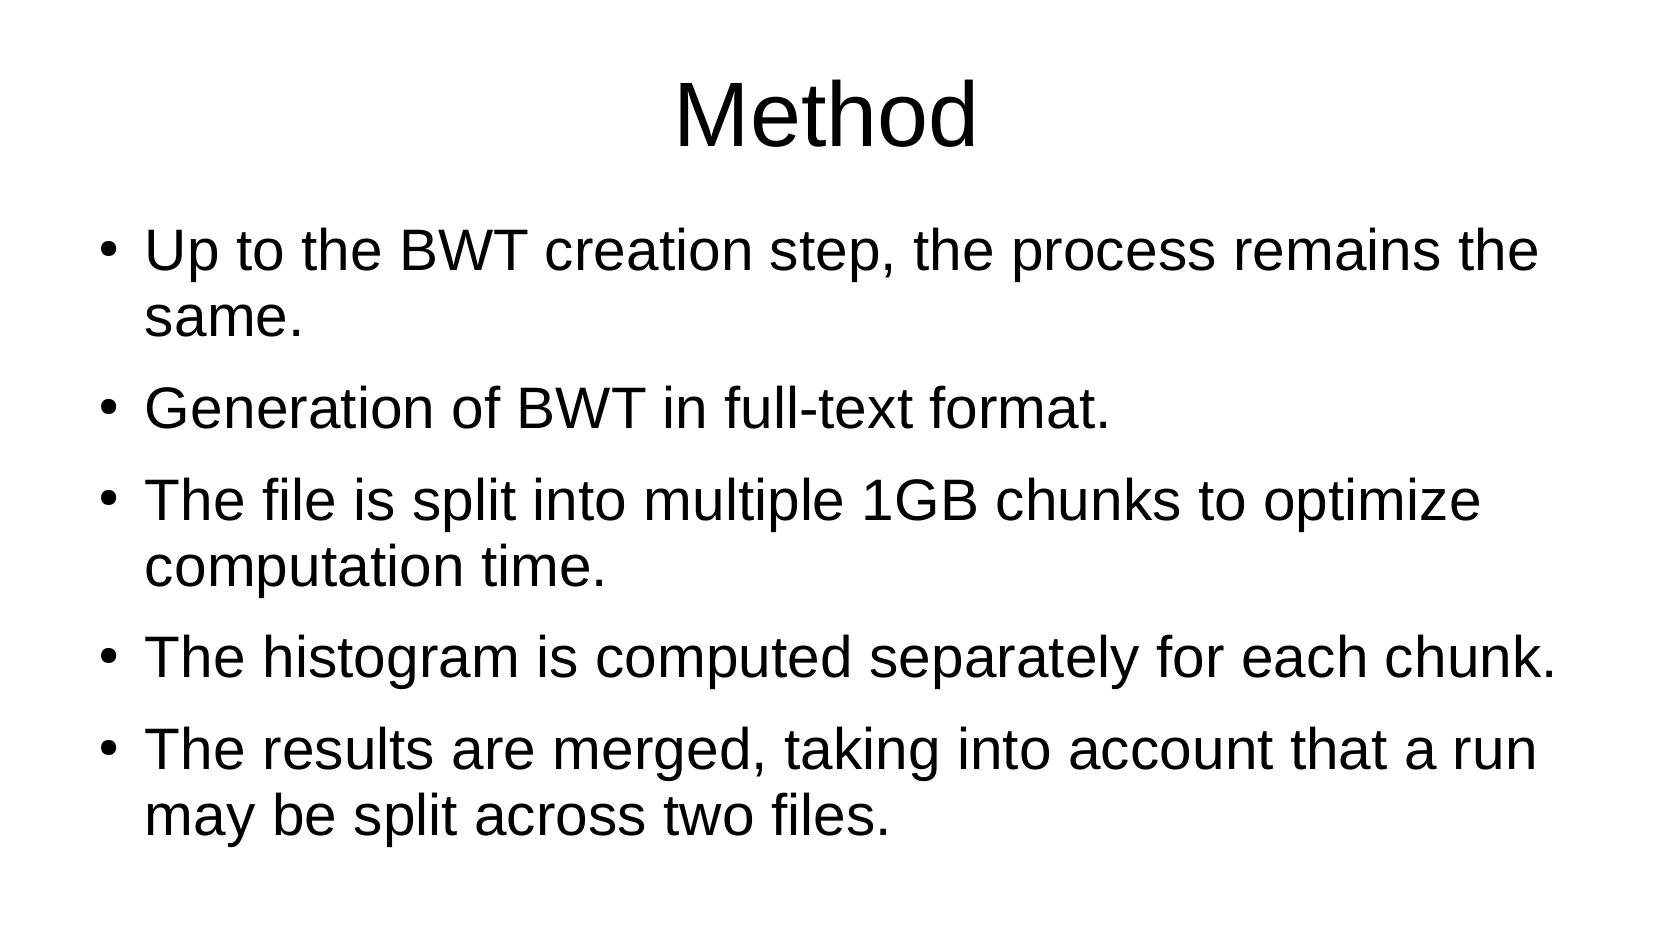

# Method
Up to the BWT creation step, the process remains the same.
Generation of BWT in full-text format.
The file is split into multiple 1GB chunks to optimize computation time.
The histogram is computed separately for each chunk.
The results are merged, taking into account that a run may be split across two files.